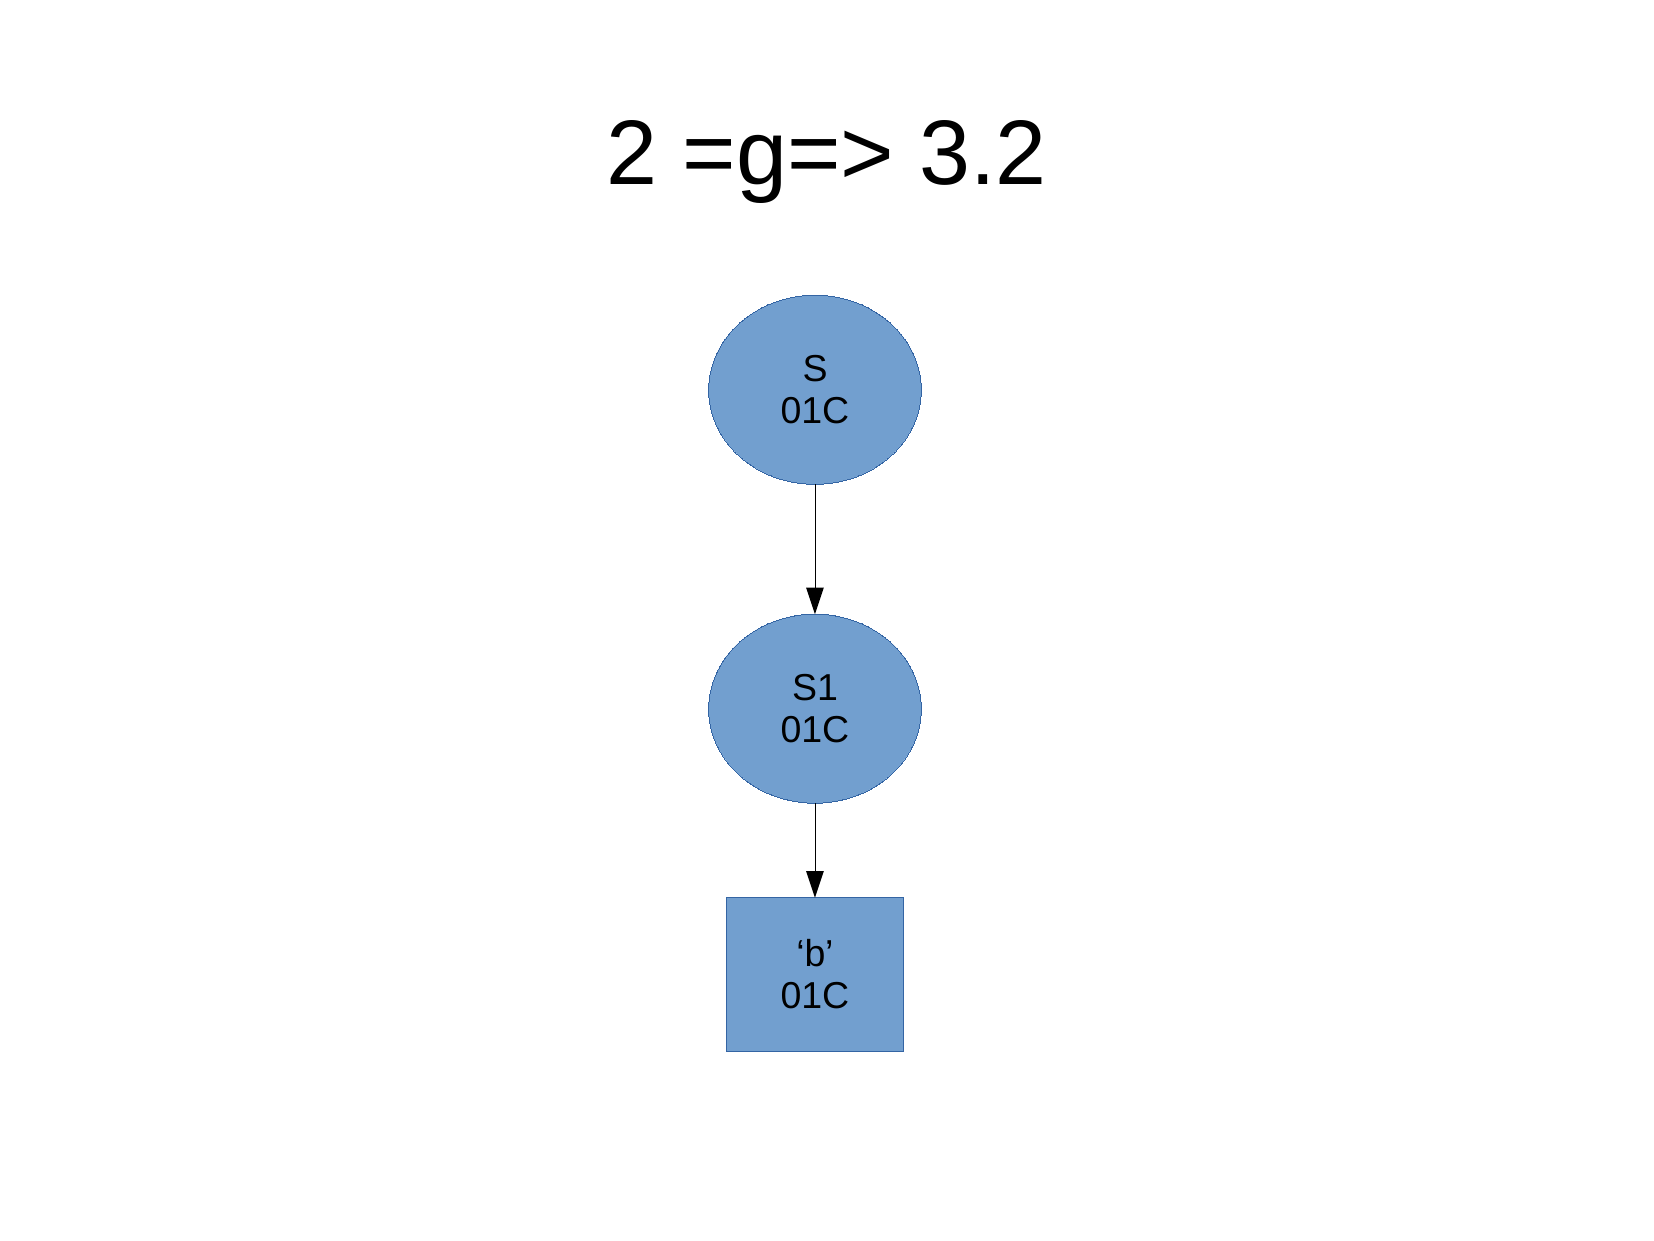

# 2 =g=> 3.2
S
01C
S1
01C
‘b’
01C